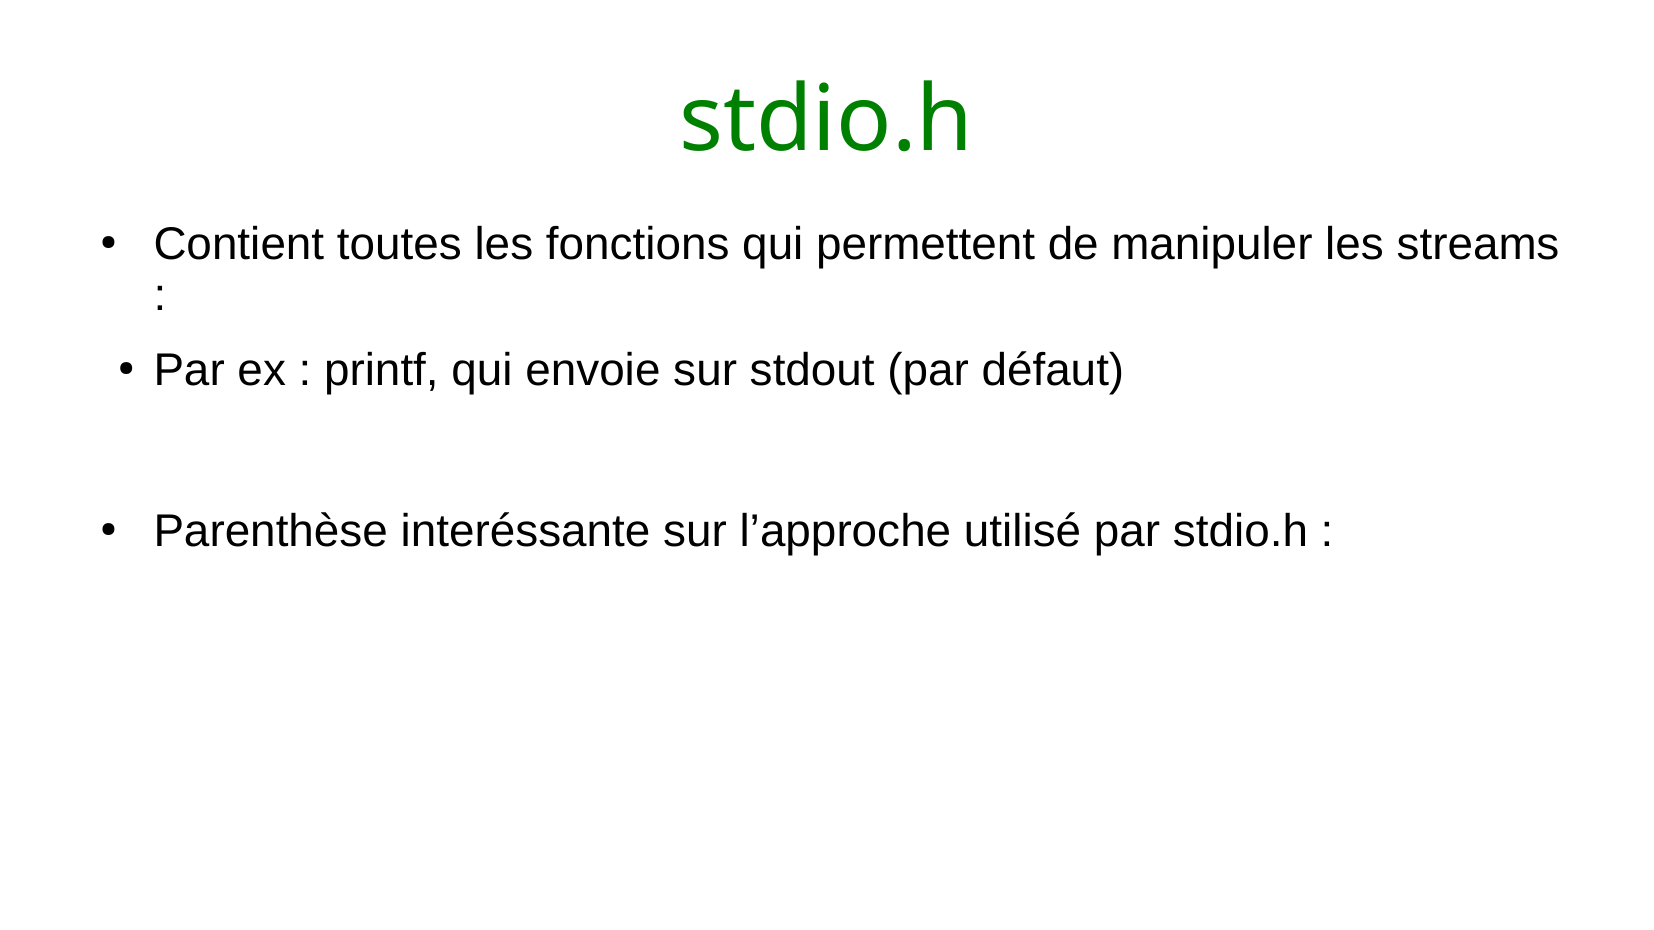

# stdio.h
Contient toutes les fonctions qui permettent de manipuler les streams :
Par ex : printf, qui envoie sur stdout (par défaut)
Parenthèse interéssante sur l’approche utilisé par stdio.h :